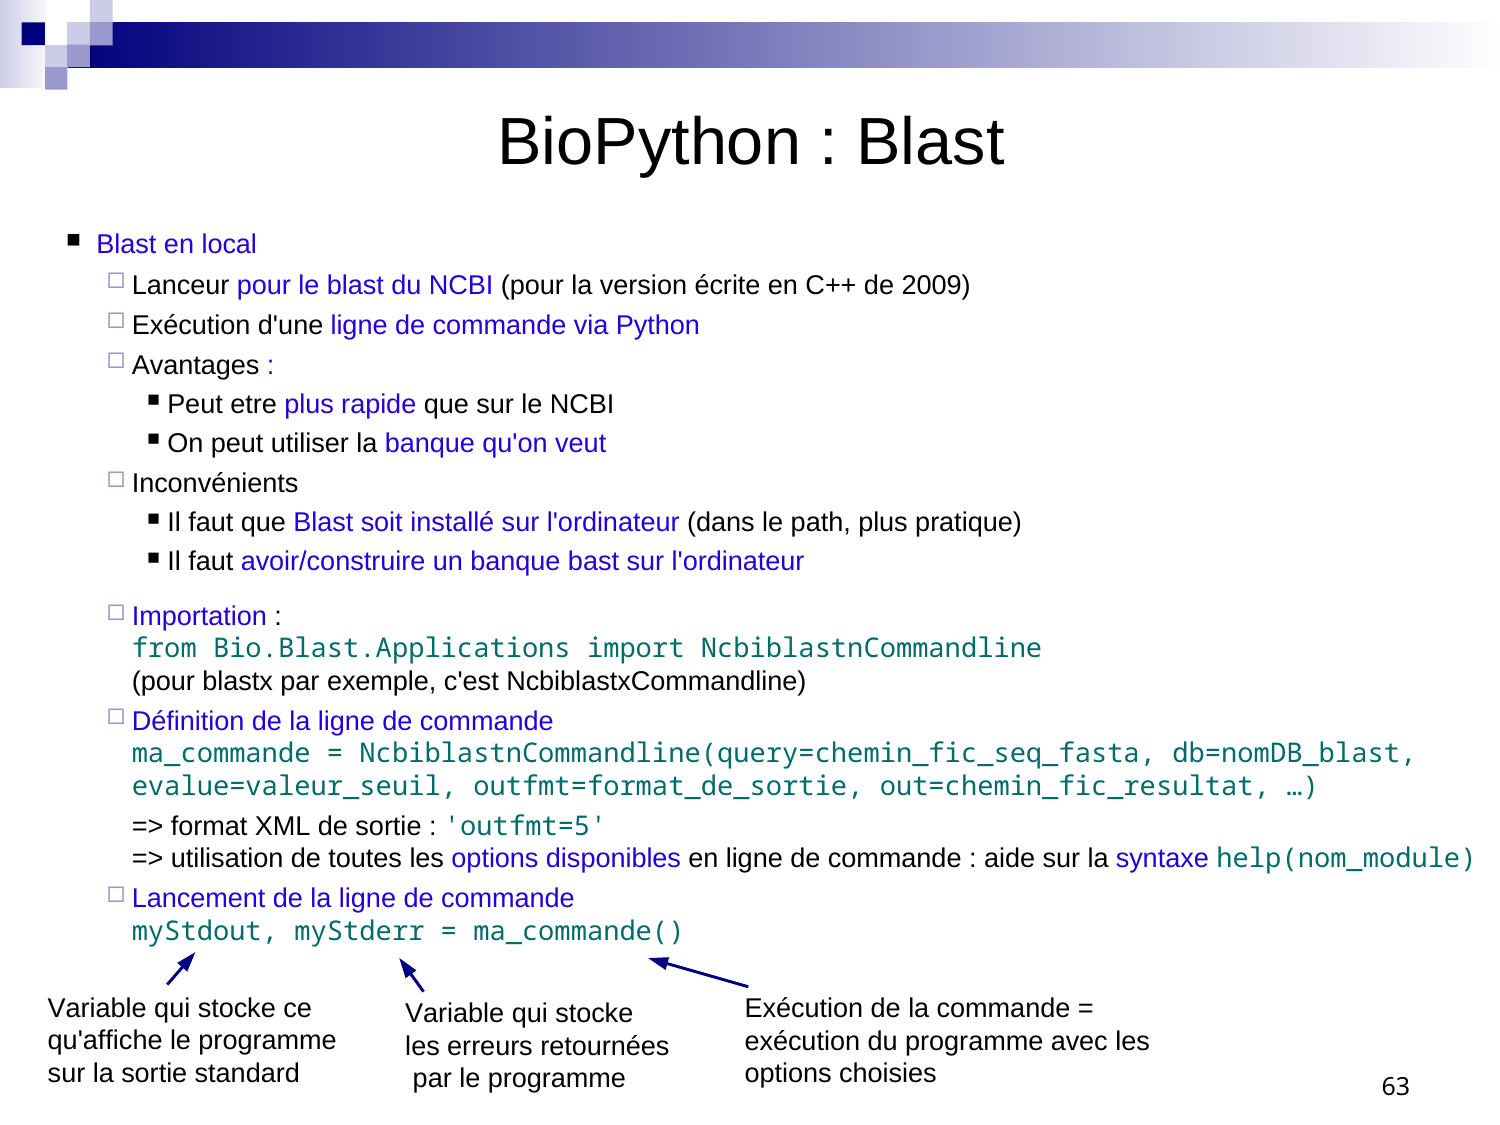

# BioPython : Blast
Blast en local
Lanceur pour le blast du NCBI (pour la version écrite en C++ de 2009)
Exécution d'une ligne de commande via Python
Avantages :
Peut etre plus rapide que sur le NCBI
On peut utiliser la banque qu'on veut
Inconvénients
Il faut que Blast soit installé sur l'ordinateur (dans le path, plus pratique)
Il faut avoir/construire un banque bast sur l'ordinateur
Importation :
from Bio.Blast.Applications import NcbiblastnCommandline
(pour blastx par exemple, c'est NcbiblastxCommandline)
Définition de la ligne de commande
ma_commande = NcbiblastnCommandline(query=chemin_fic_seq_fasta, db=nomDB_blast, evalue=valeur_seuil, outfmt=format_de_sortie, out=chemin_fic_resultat, …)
=> format XML de sortie : 'outfmt=5'
=> utilisation de toutes les options disponibles en ligne de commande : aide sur la syntaxe help(nom_module)
Lancement de la ligne de commande
myStdout, myStderr = ma_commande()
Variable qui stocke ce qu'affiche le programme sur la sortie standard
Exécution de la commande = exécution du programme avec les options choisies
Variable qui stocke les erreurs retournées par le programme
63